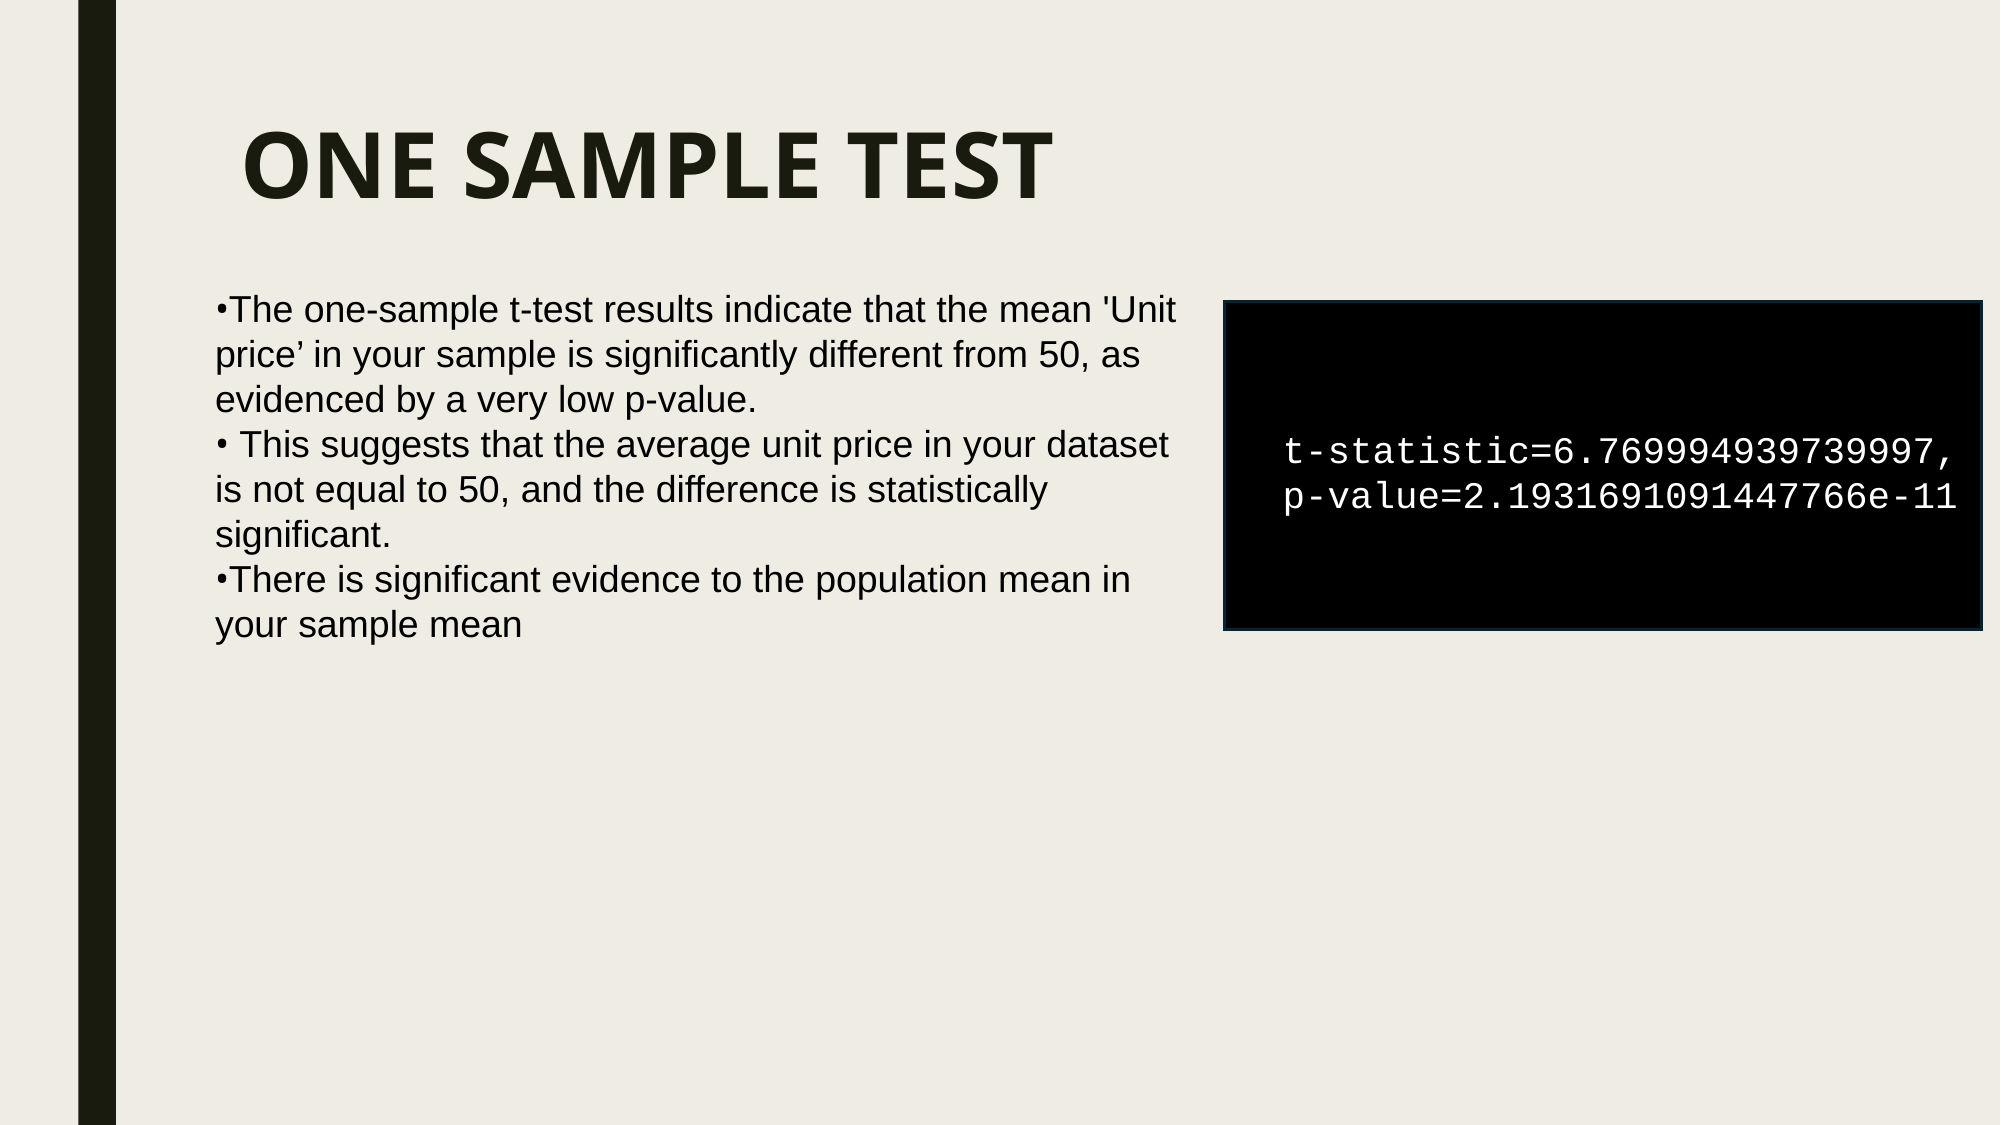

# ONE SAMPLE TEST
The one-sample t-test results indicate that the mean 'Unit price’ in your sample is significantly different from 50, as evidenced by a very low p-value.
 This suggests that the average unit price in your dataset is not equal to 50, and the difference is statistically significant.
There is significant evidence to the population mean in your sample mean
t-statistic=6.769994939739997, p-value=2.1931691091447766e-11